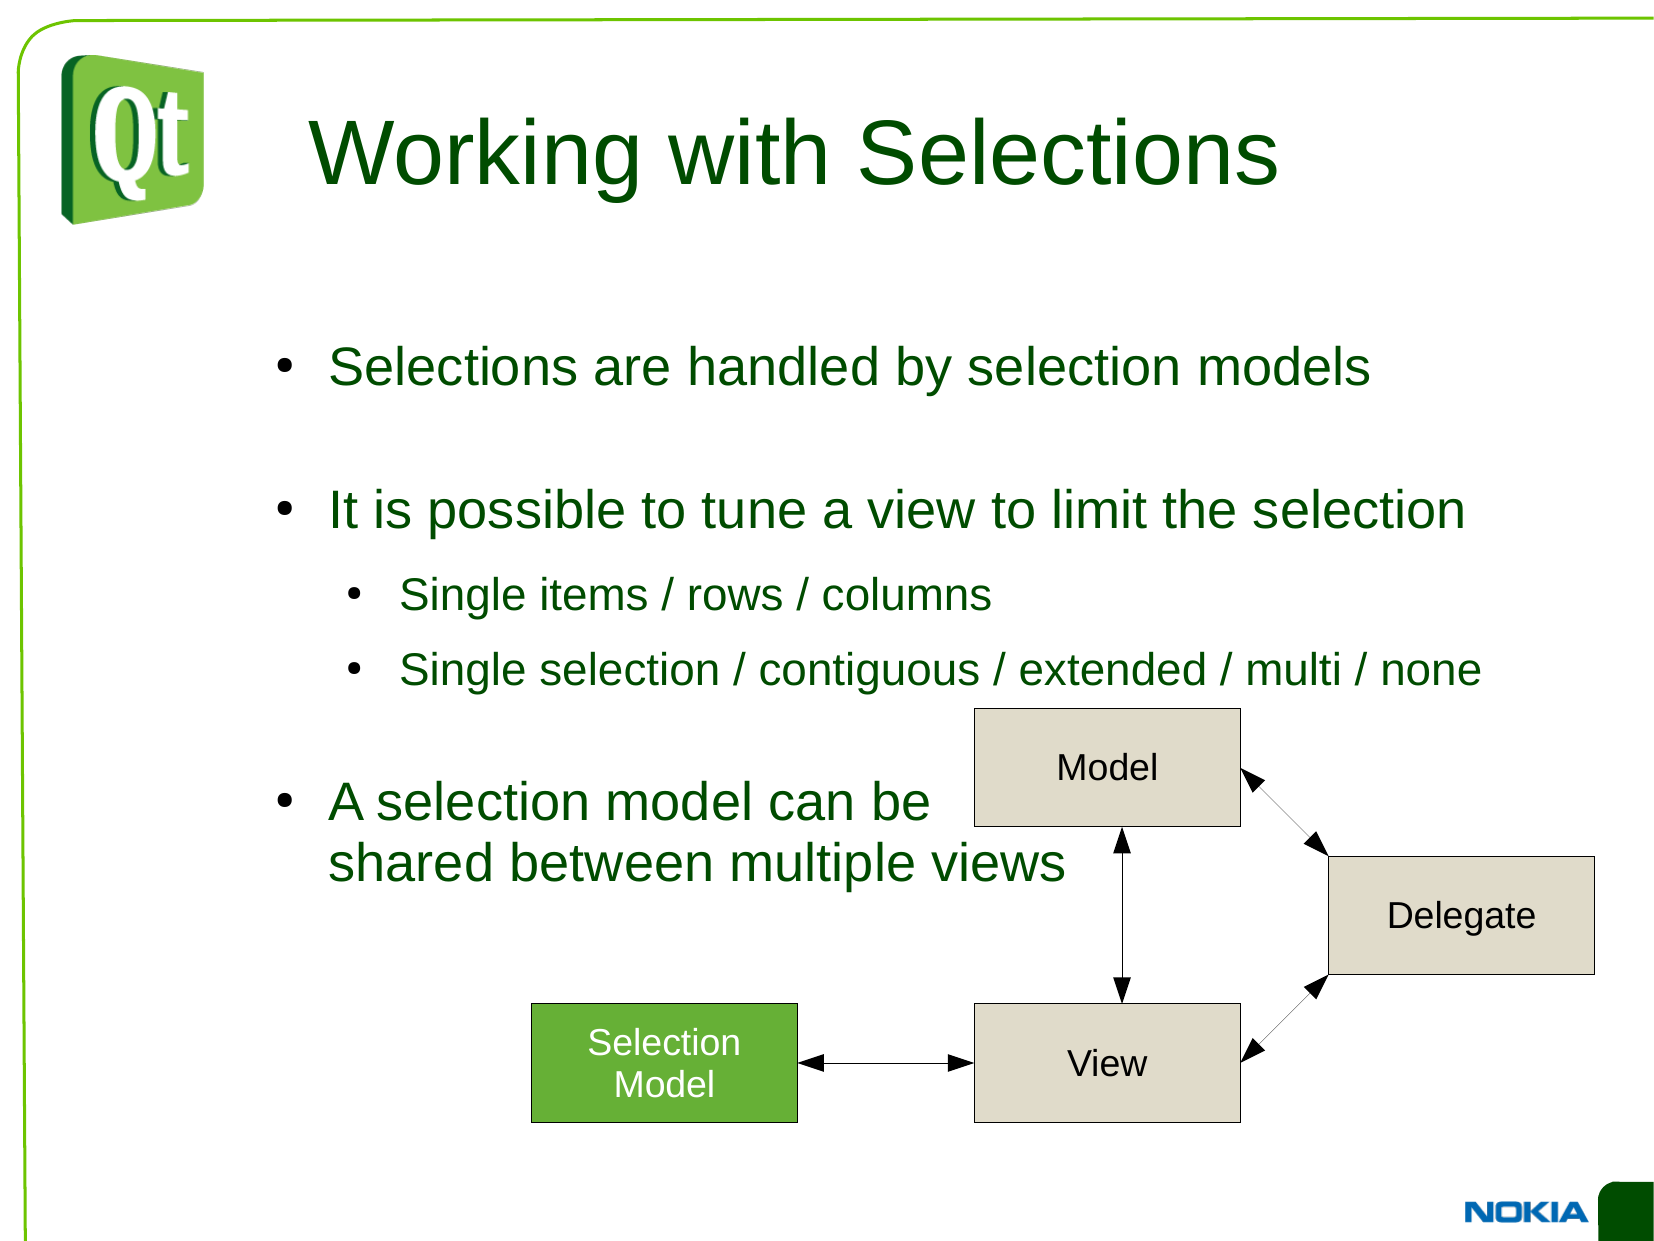

# Working with Selections
Selections are handled by selection models
It is possible to tune a view to limit the selection
Single items / rows / columns
Single selection / contiguous / extended / multi / none
A selection model can be
shared between multiple views
Model
Delegate
Selection
Model
View